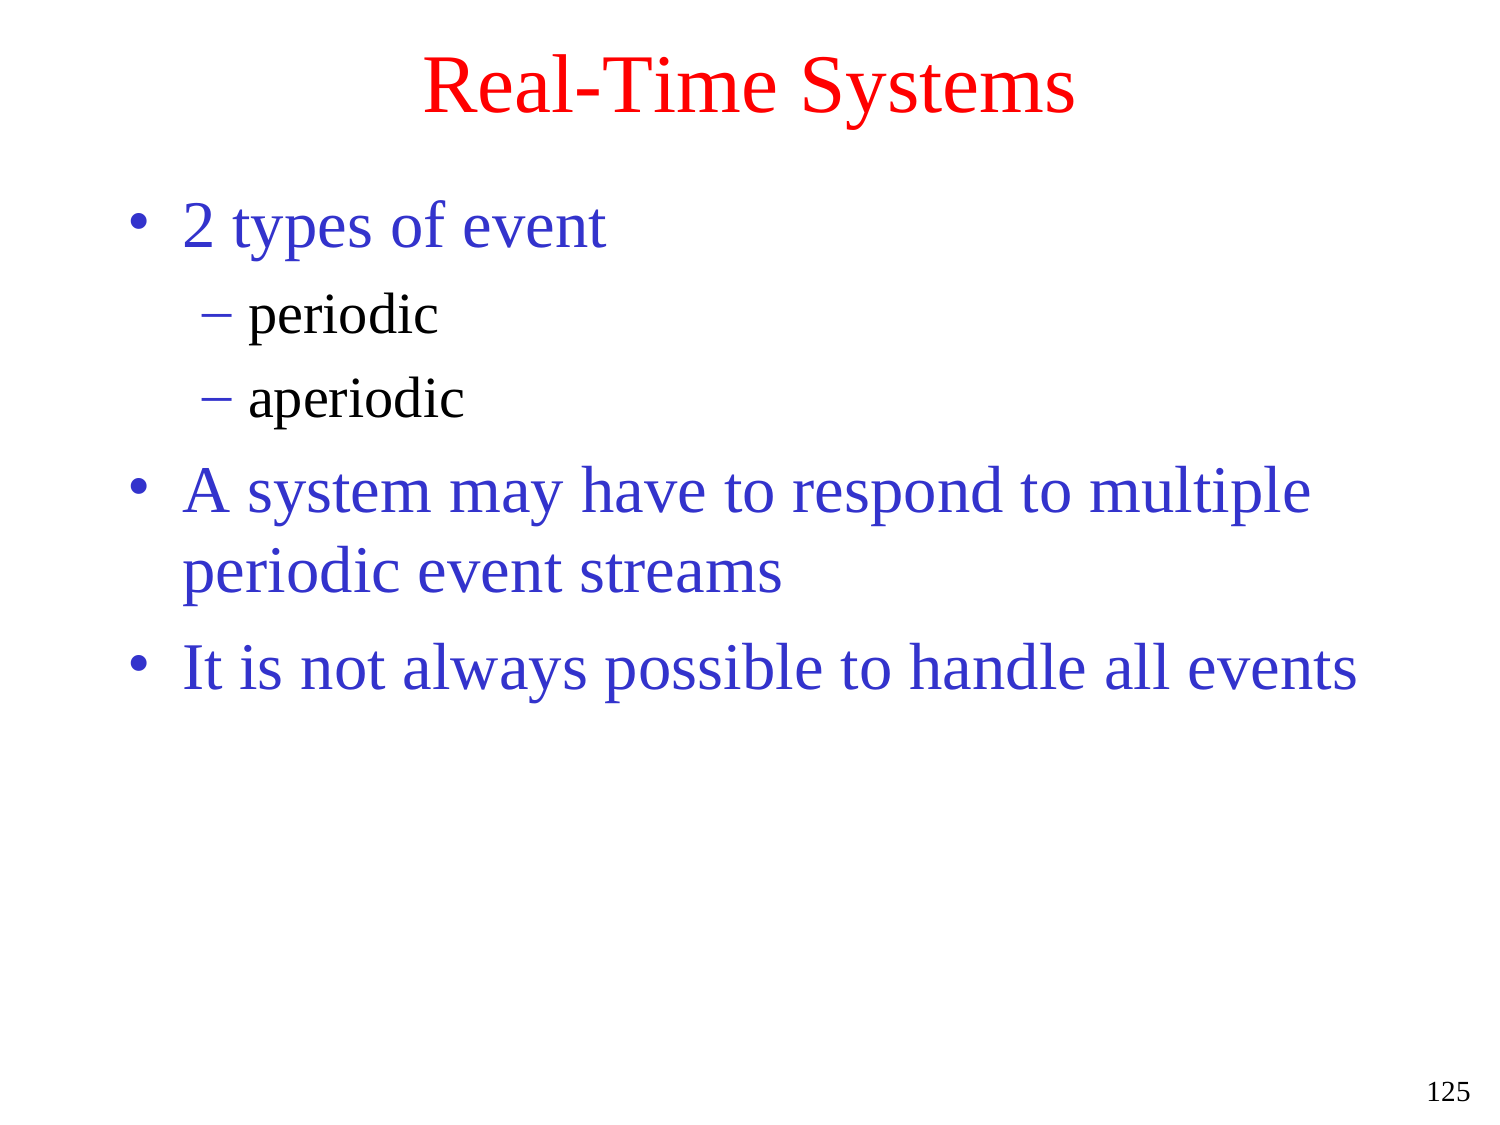

Real-Time Systems
2 types of event
periodic
aperiodic
A system may have to respond to multiple periodic event streams
It is not always possible to handle all events